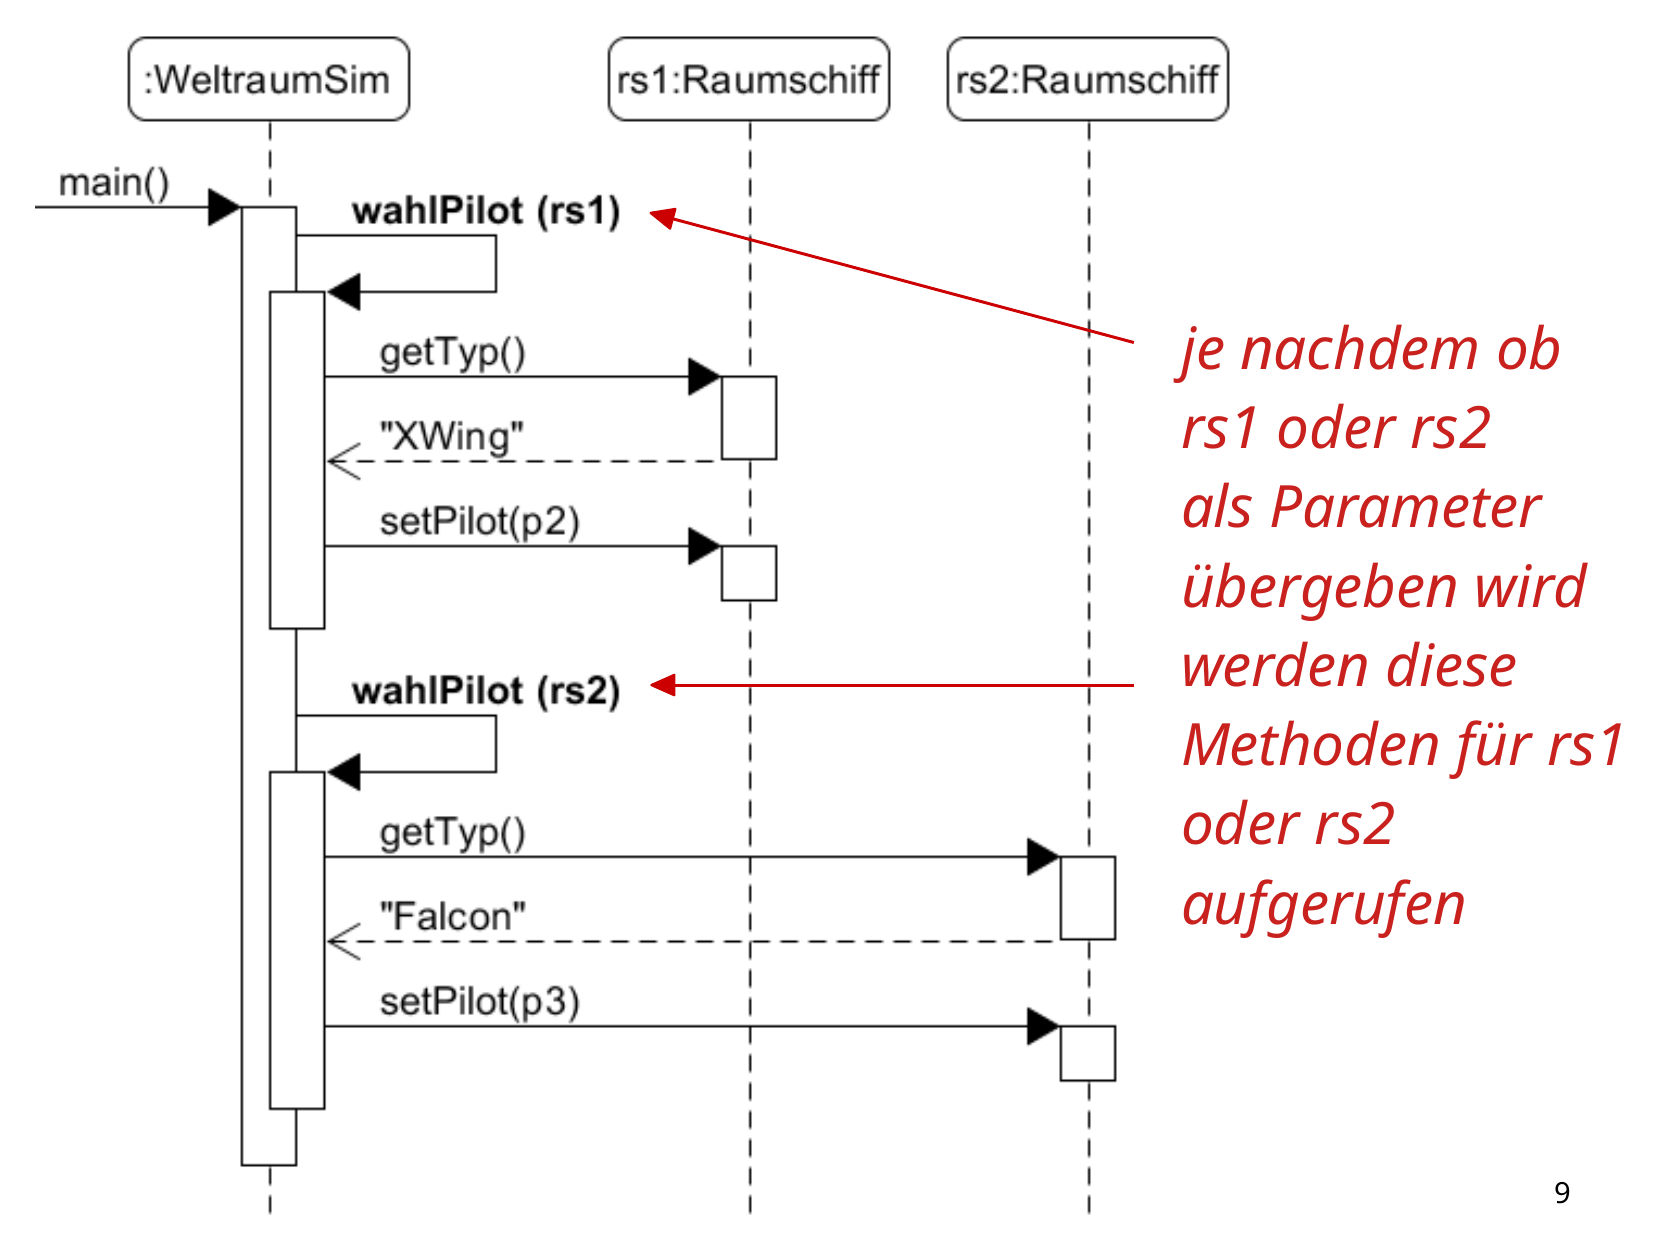

# je nachdem ob
rs1 oder rs2
als Parameter
übergeben wird
werden diese Methoden für rs1 oder rs2 aufgerufen
Referenzen
9